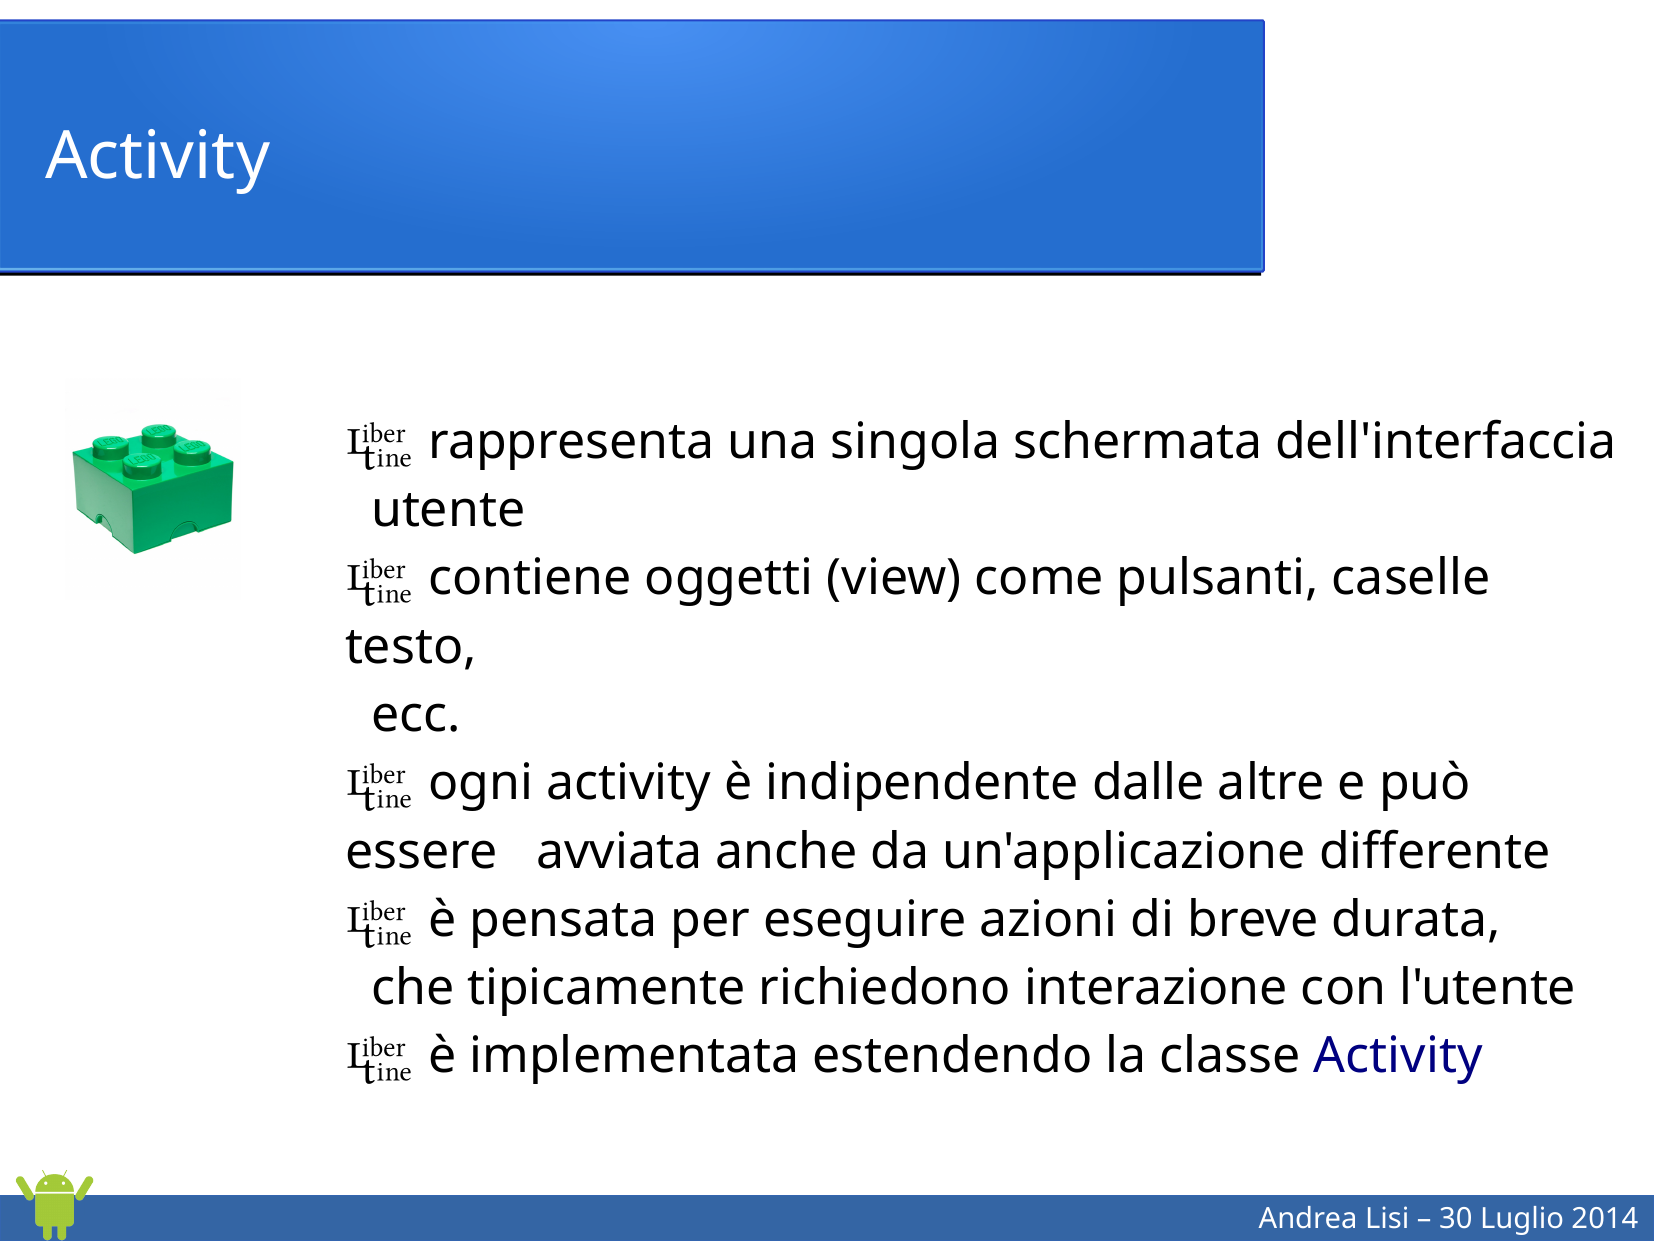

# Activity
 rappresenta una singola schermata dell'interfaccia
 utente
 contiene oggetti (view) come pulsanti, caselle testo,
 ecc.
 ogni activity è indipendente dalle altre e può essere avviata anche da un'applicazione differente
 è pensata per eseguire azioni di breve durata,
 che tipicamente richiedono interazione con l'utente
 è implementata estendendo la classe Activity
Andrea Lisi – 30 Luglio 2014